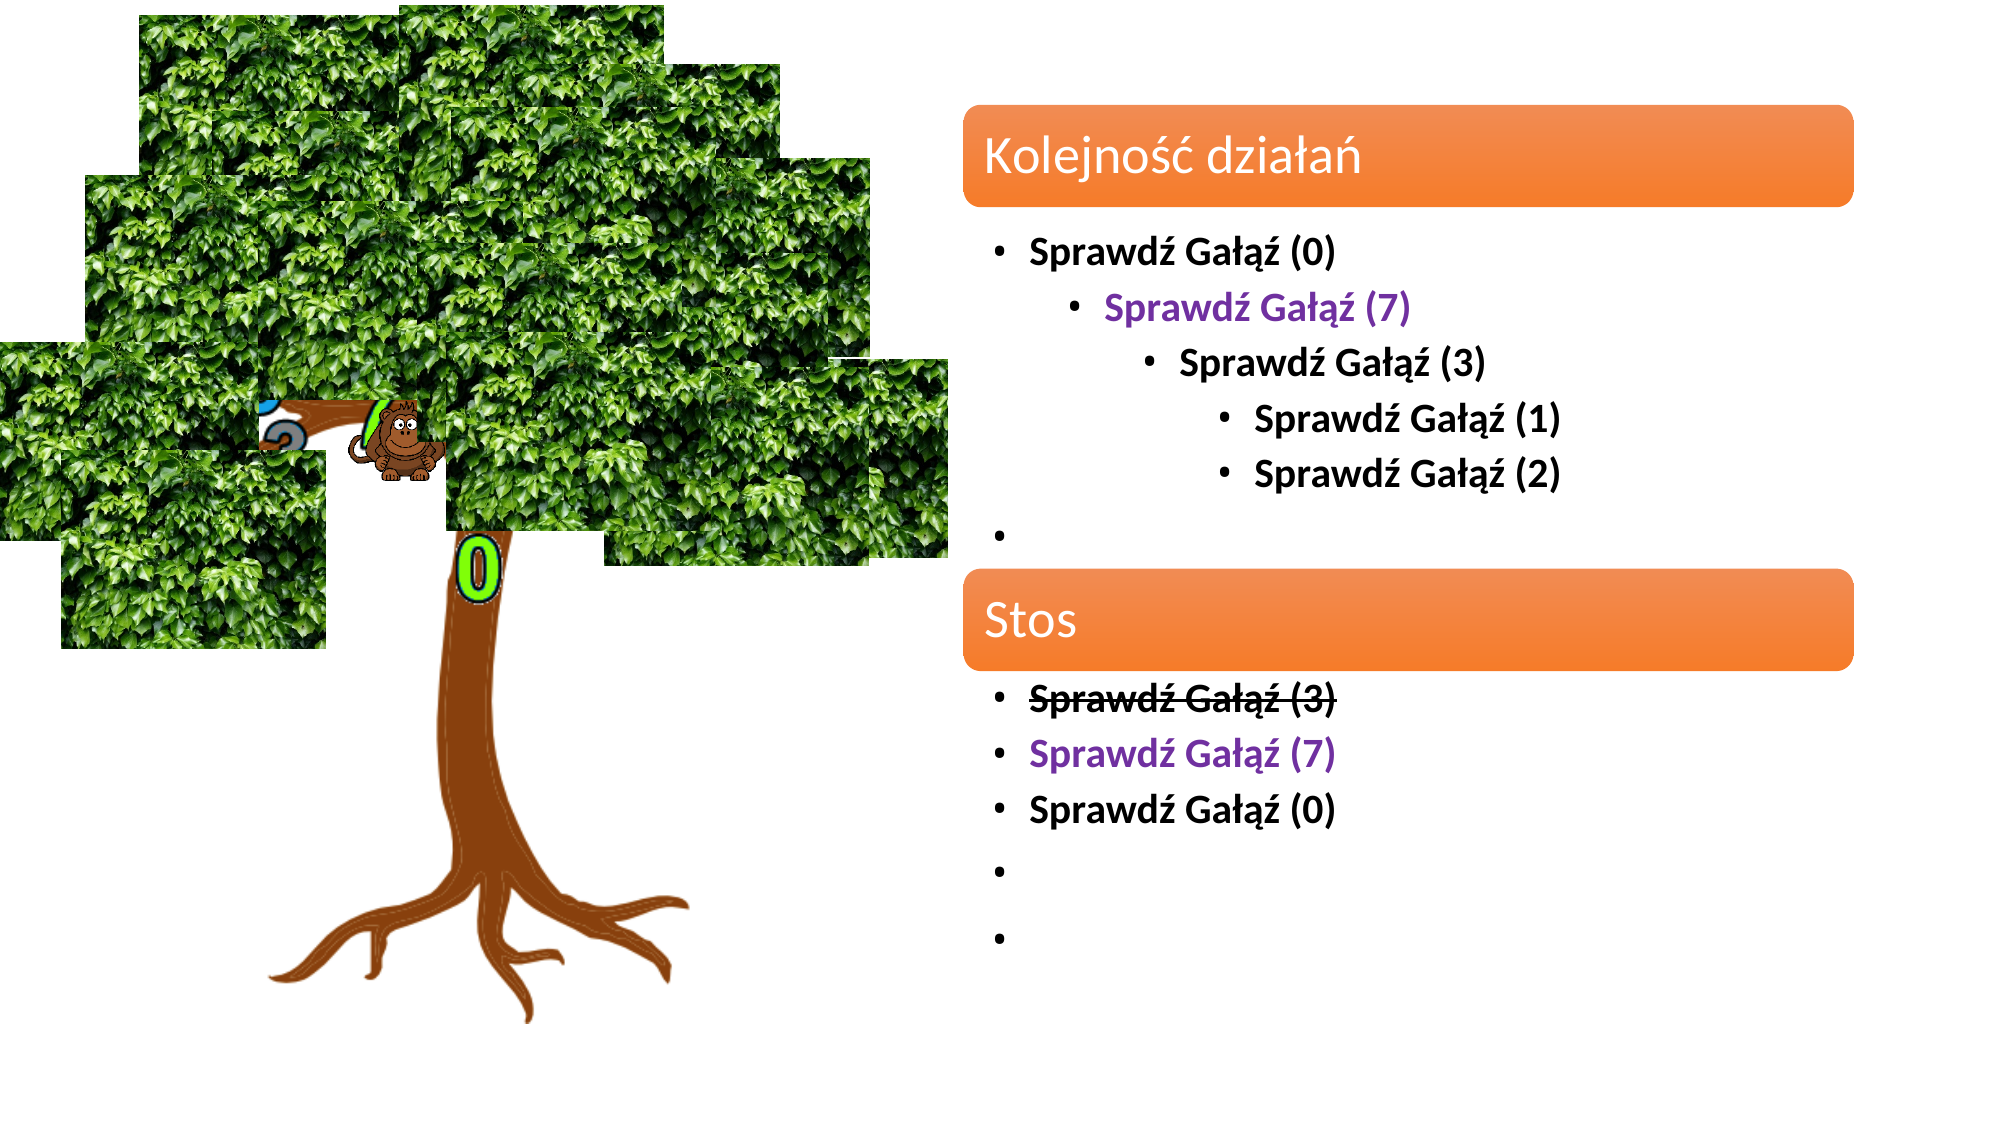

Kolejność działań
Sprawdź Gałąź (0)
Sprawdź Gałąź (7)
Sprawdź Gałąź (3)
Sprawdź Gałąź (1)
Sprawdź Gałąź (2)
Stos
Sprawdź Gałąź (3)
Sprawdź Gałąź (7)
Sprawdź Gałąź (0)